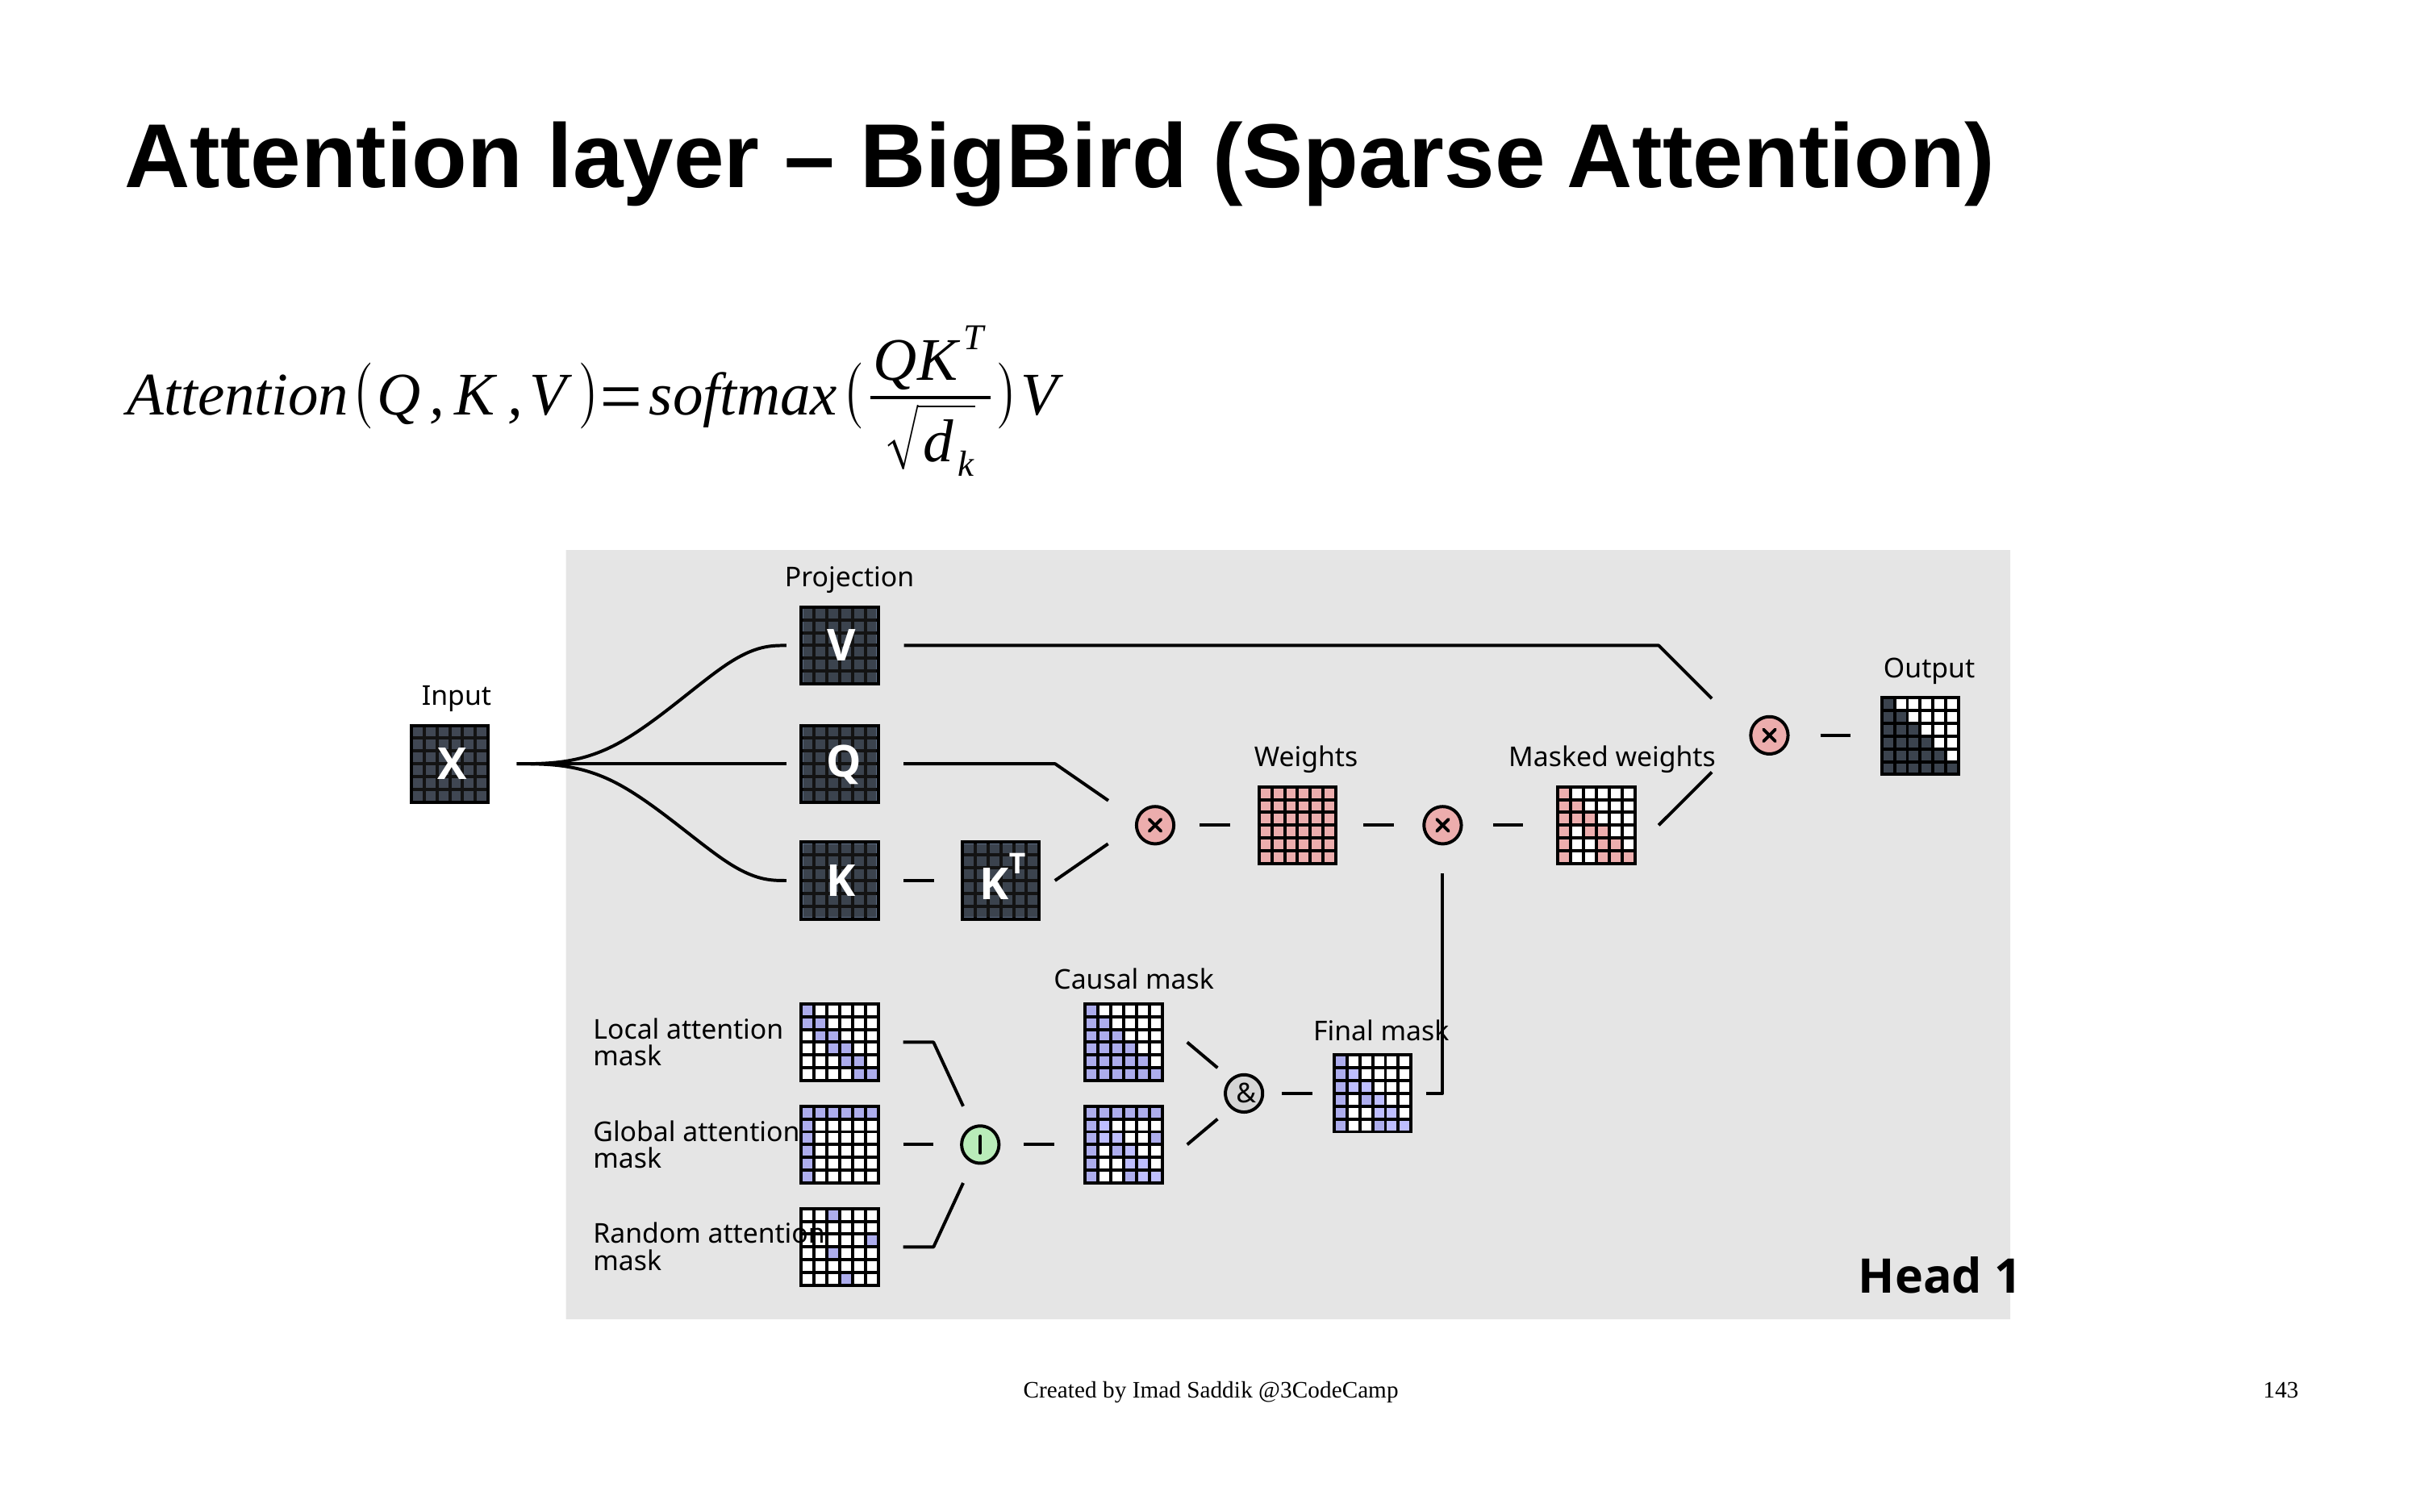

Attention layer – BigBird (Sparse Attention)
Created by Imad Saddik @3CodeCamp
143